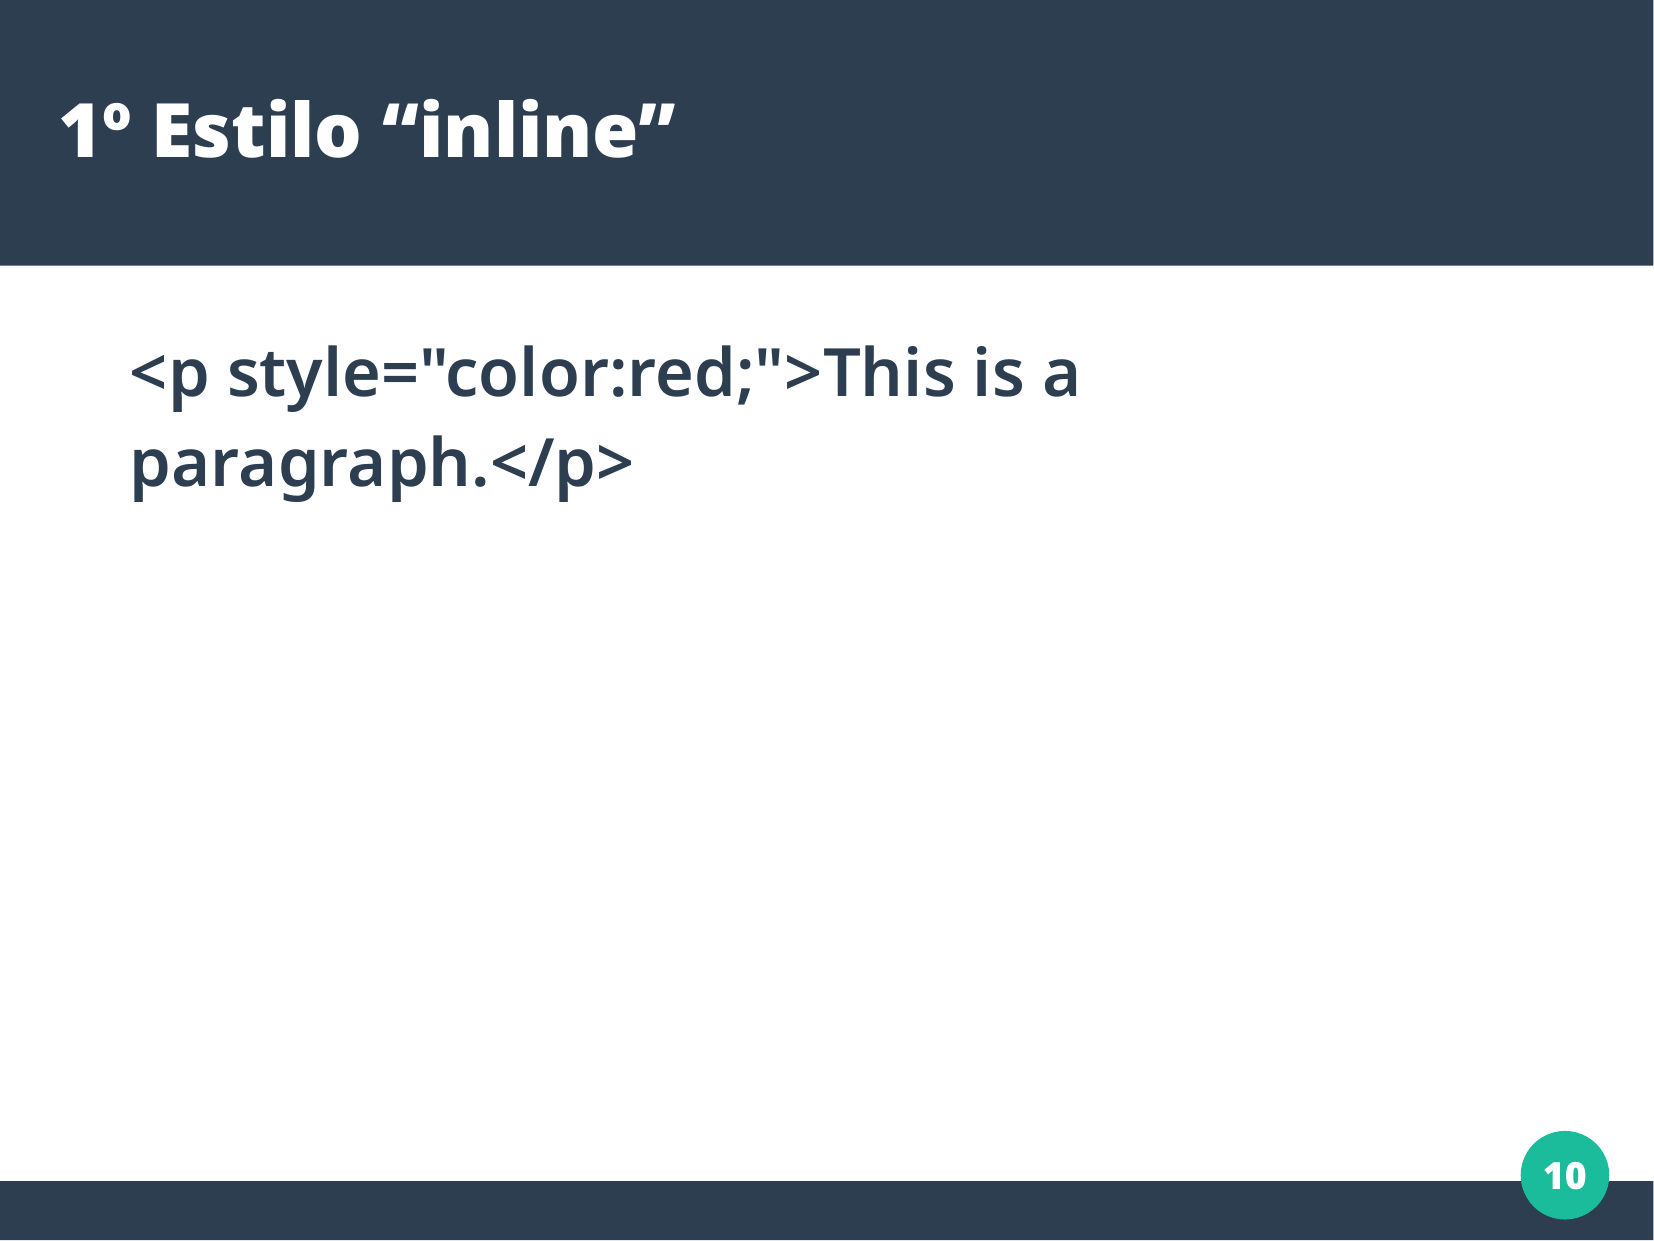

# 1º Estilo “inline”
<p style="color:red;">This is a paragraph.</p>
10